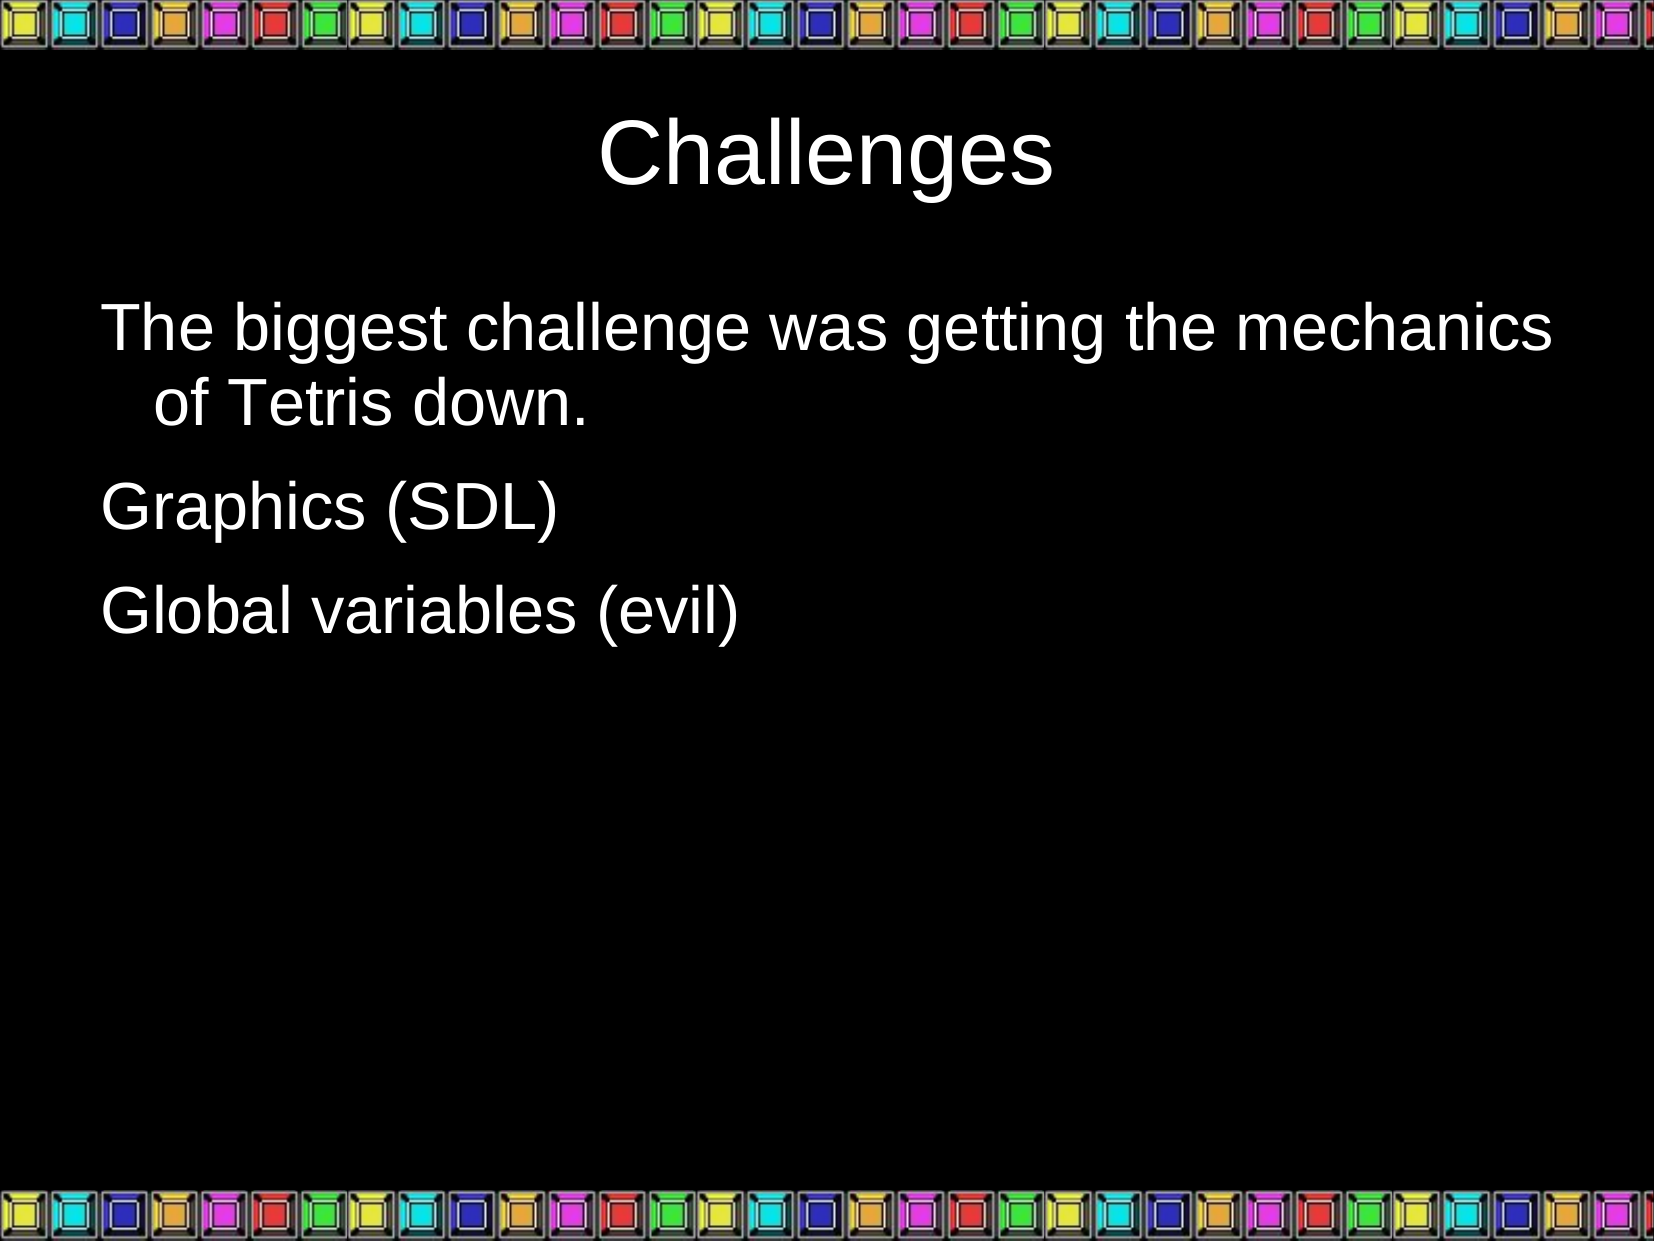

# Challenges
The biggest challenge was getting the mechanics of Tetris down.
Graphics (SDL)
Global variables (evil)